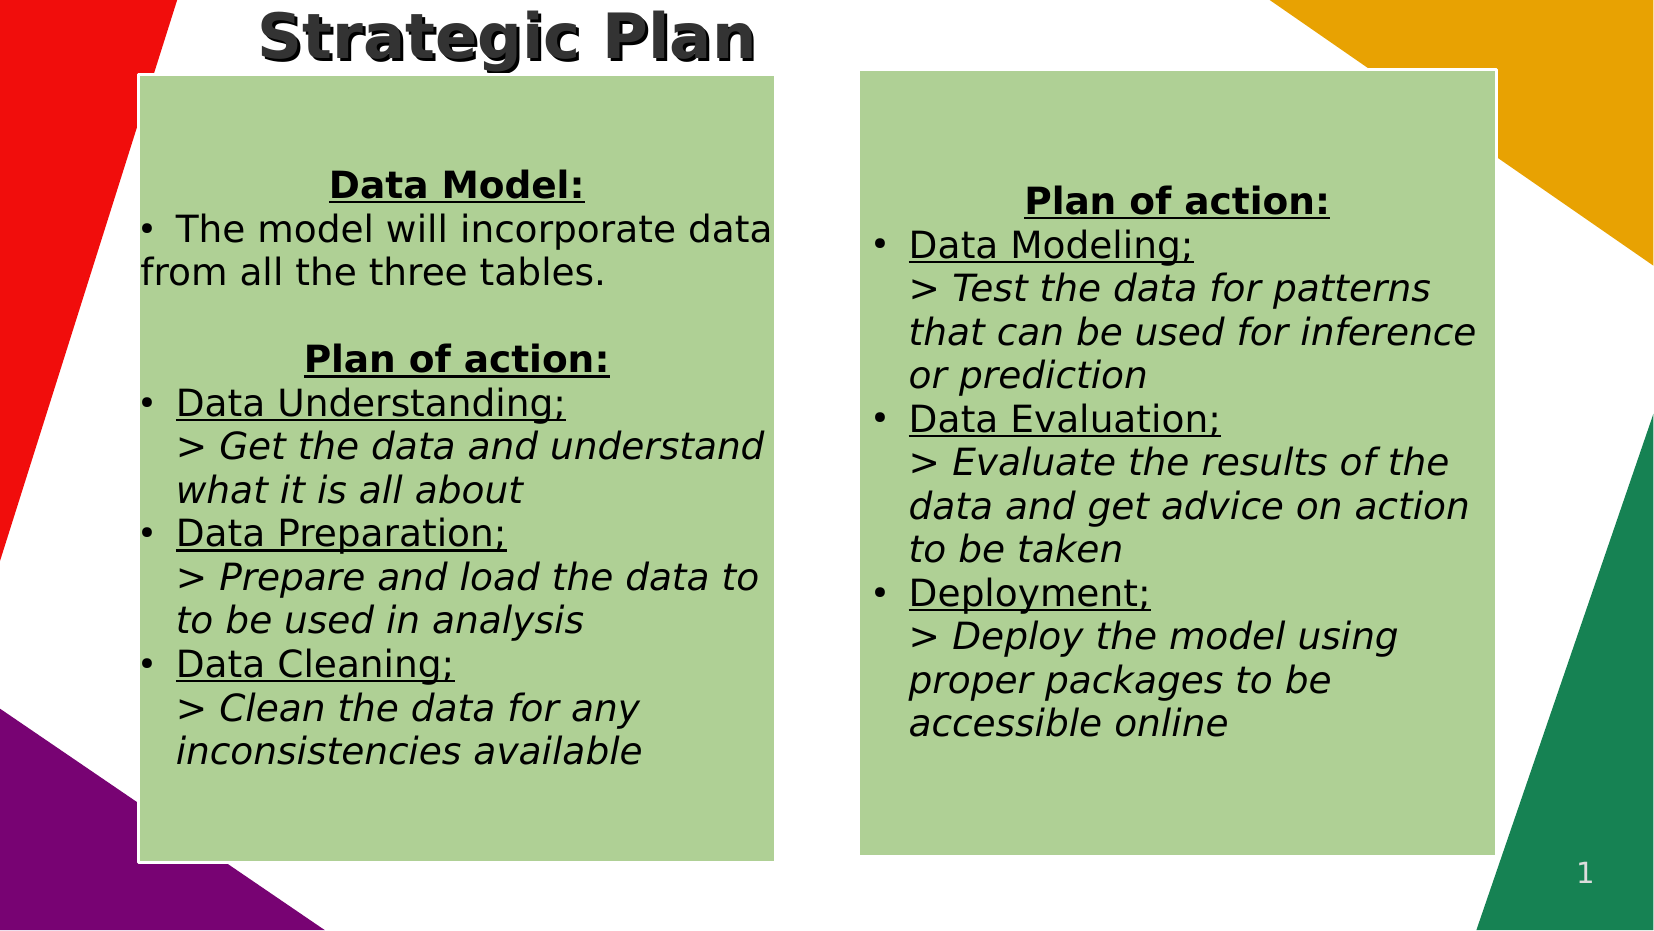

# Strategic Plan
Plan of action:
Data Modeling;
> Test the data for patterns
that can be used for inference
or prediction
Data Evaluation;
> Evaluate the results of the
data and get advice on action
to be taken
Deployment;
> Deploy the model using
proper packages to be
accessible online
Data Model:
The model will incorporate data
from all the three tables.
Plan of action:
Data Understanding;
> Get the data and understand
what it is all about
Data Preparation;
> Prepare and load the data to
to be used in analysis
Data Cleaning;
> Clean the data for any
inconsistencies available
1